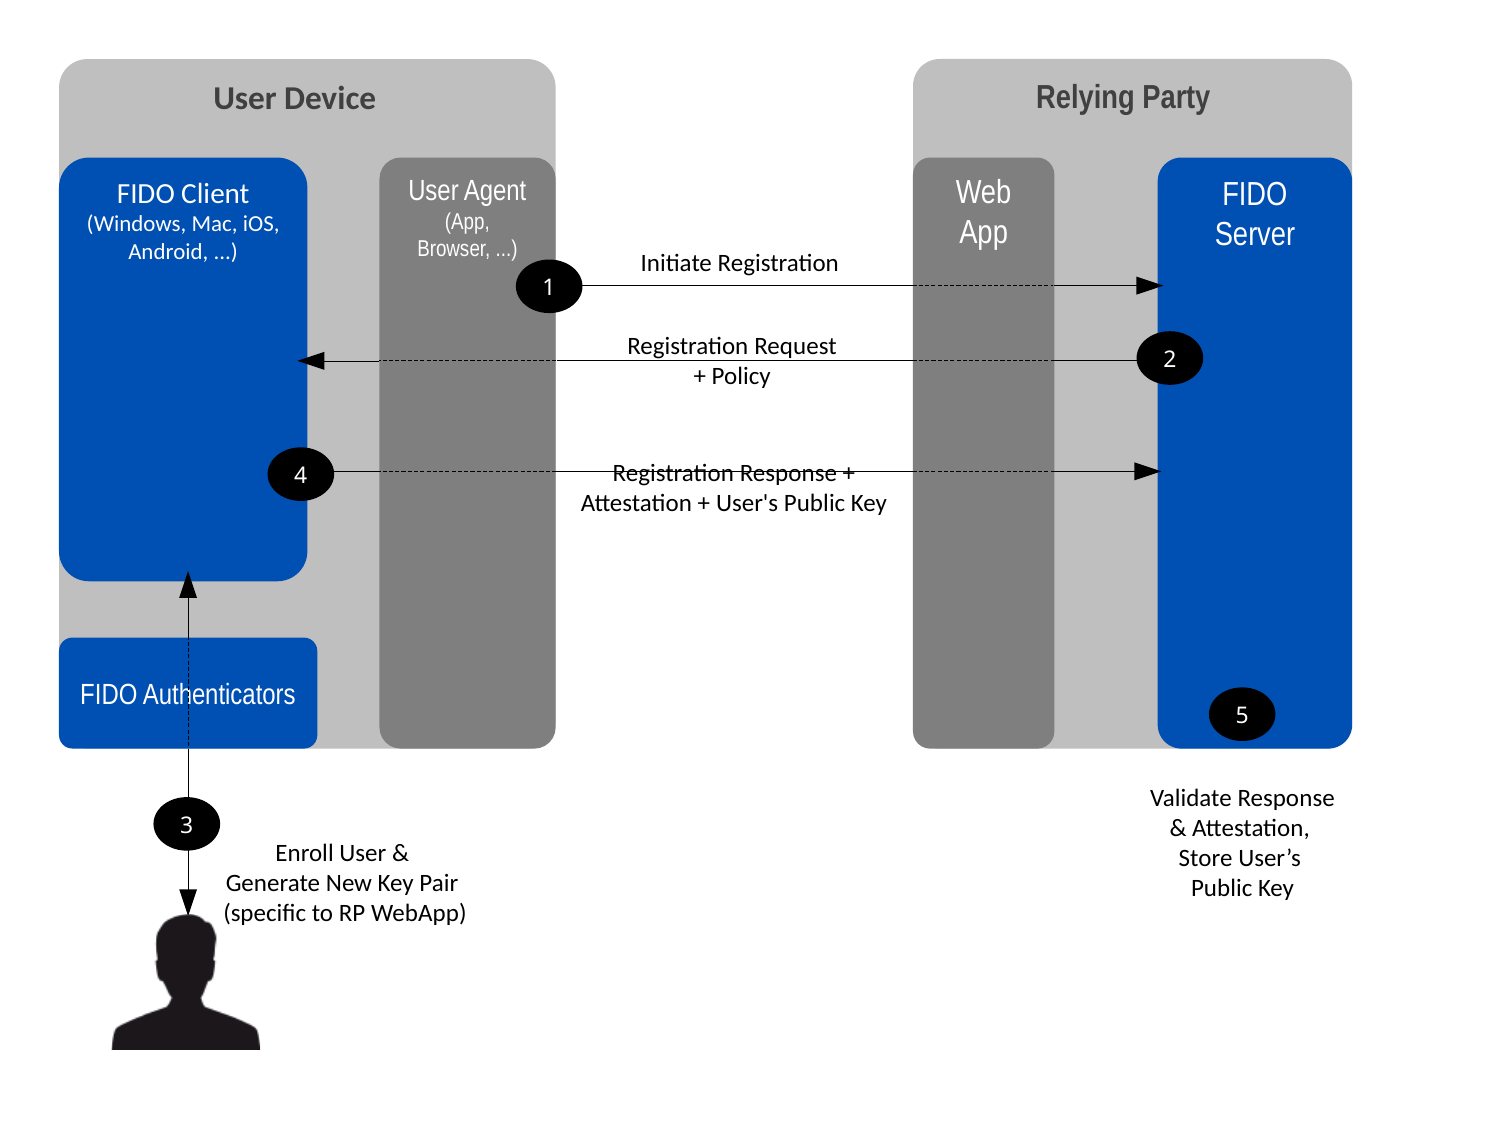

Relying Party
User Device
FIDO Client
(Windows, Mac, iOS, Android, ...)
User Agent (App, Browser, ...)
Web App
FIDO Server
Initiate Registration
1
Registration Request
+ Policy
2
Registration Response + Attestation + User's Public Key
4
FIDO Authenticators
5
Validate Response
& Attestation,
Store User’s
Public Key
3
Enroll User &
Generate New Key Pair
(specific to RP WebApp)